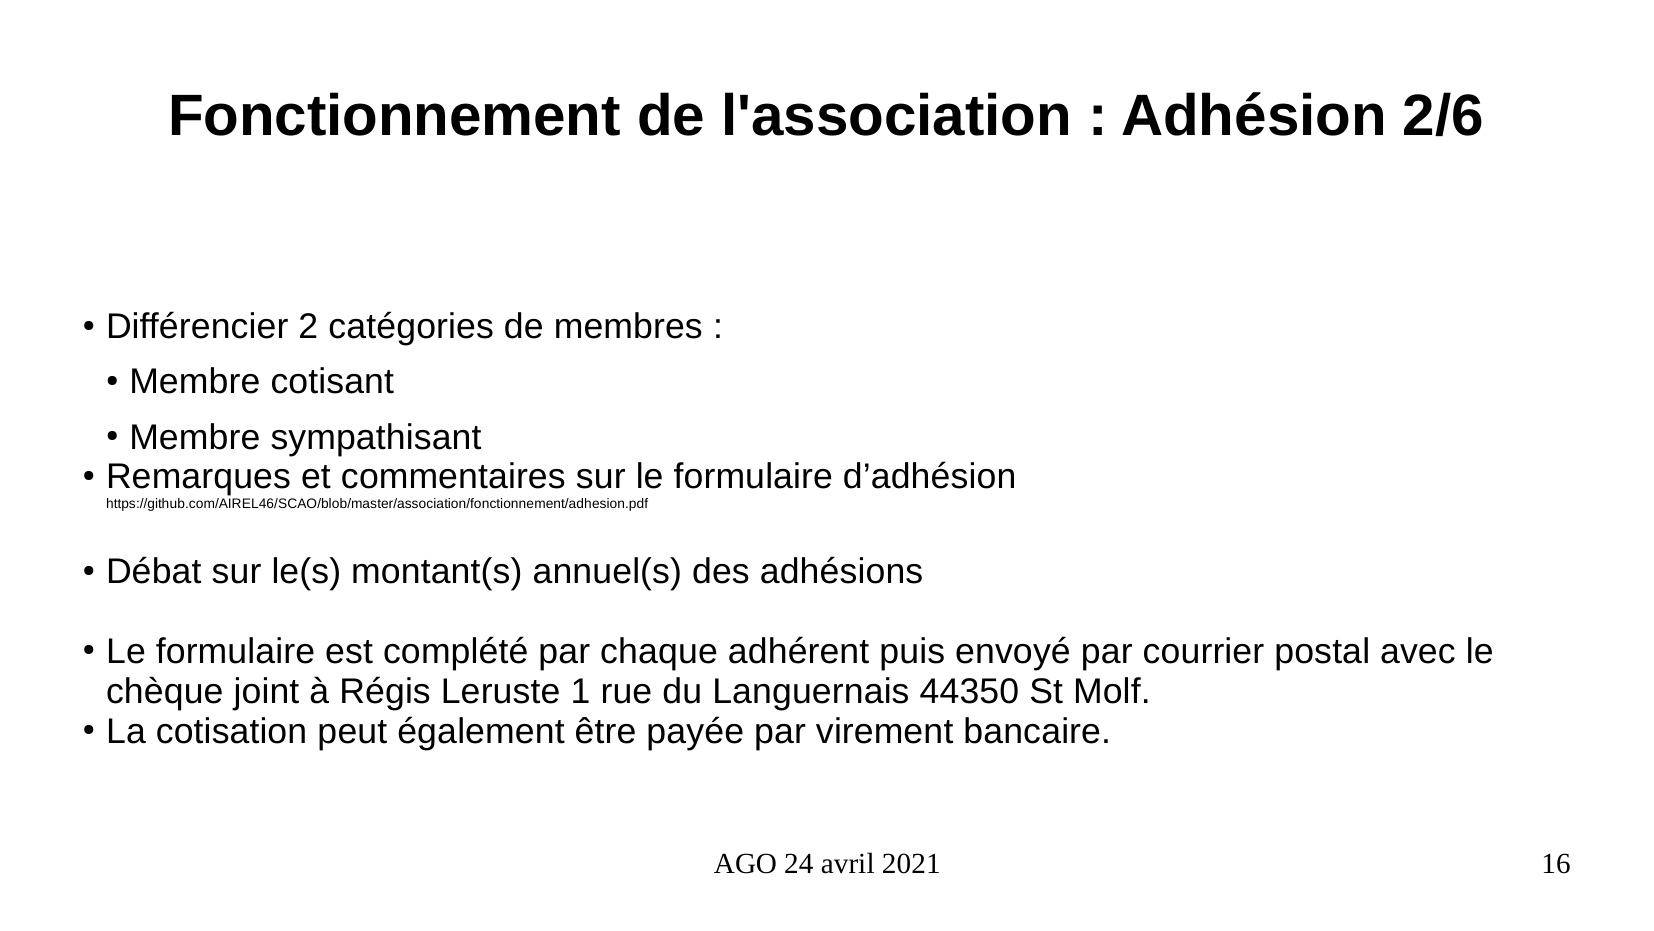

# Fonctionnement de l'association : Adhésion 2/6
Différencier 2 catégories de membres :
Membre cotisant
Membre sympathisant
Remarques et commentaires sur le formulaire d’adhésion https://github.com/AIREL46/SCAO/blob/master/association/fonctionnement/adhesion.pdf
Débat sur le(s) montant(s) annuel(s) des adhésions
Le formulaire est complété par chaque adhérent puis envoyé par courrier postal avec le chèque joint à Régis Leruste 1 rue du Languernais 44350 St Molf.
La cotisation peut également être payée par virement bancaire.
AGO 24 avril 2021
16